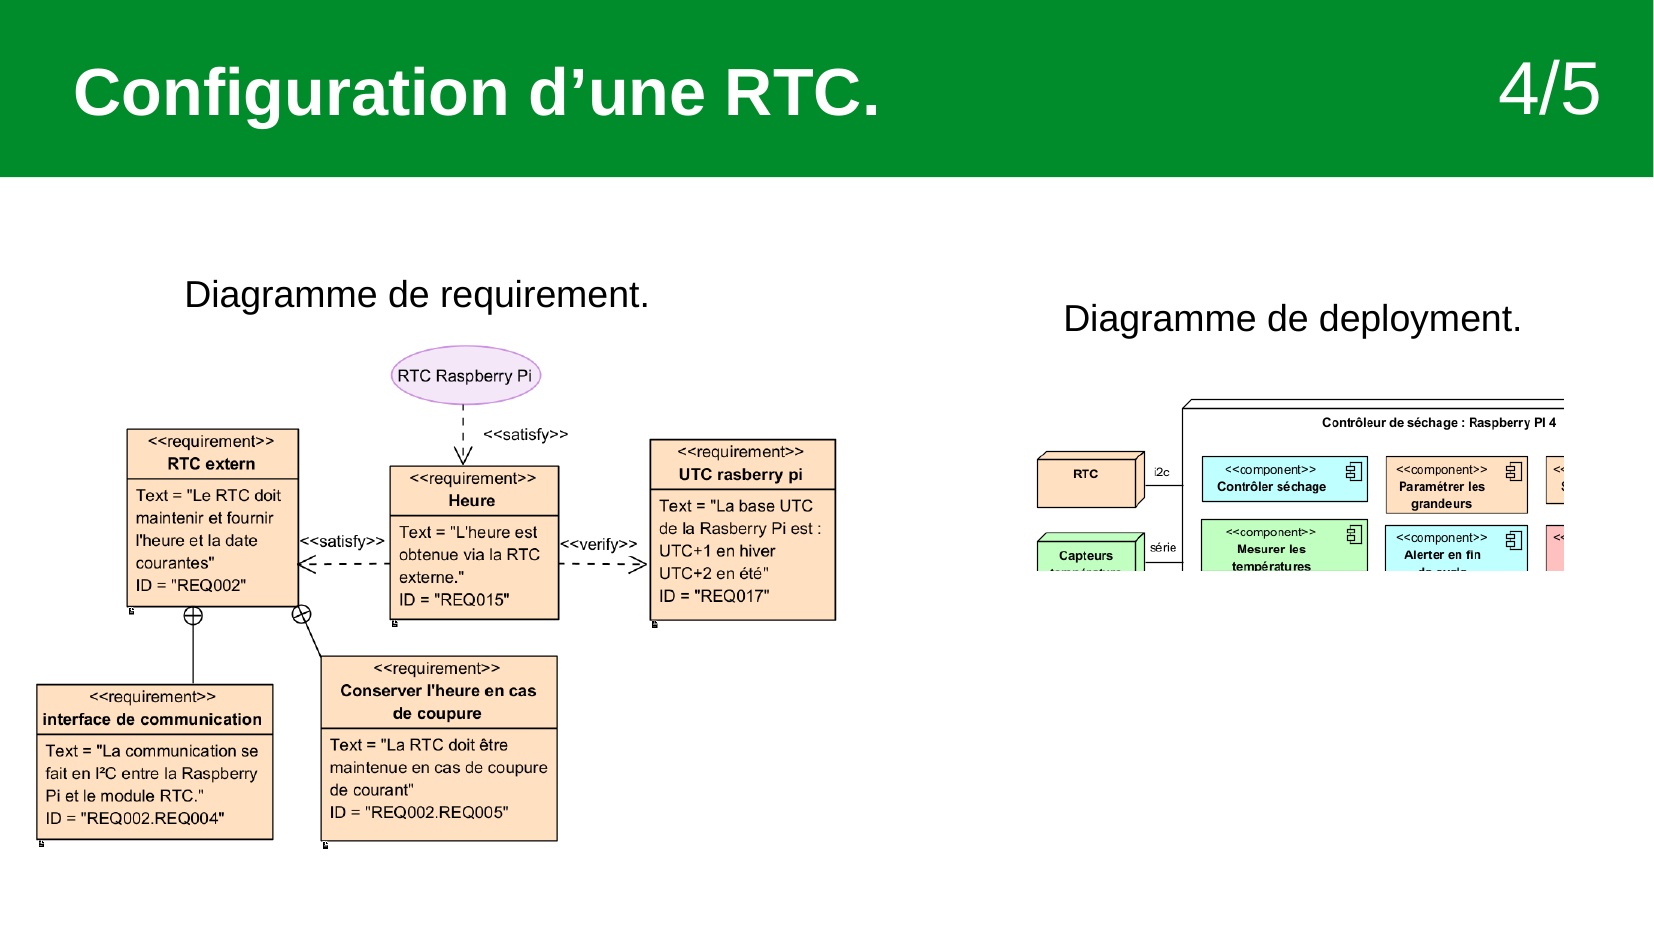

4/5
Configuration d’une RTC.
Diagramme de requirement.
Diagramme de deployment.